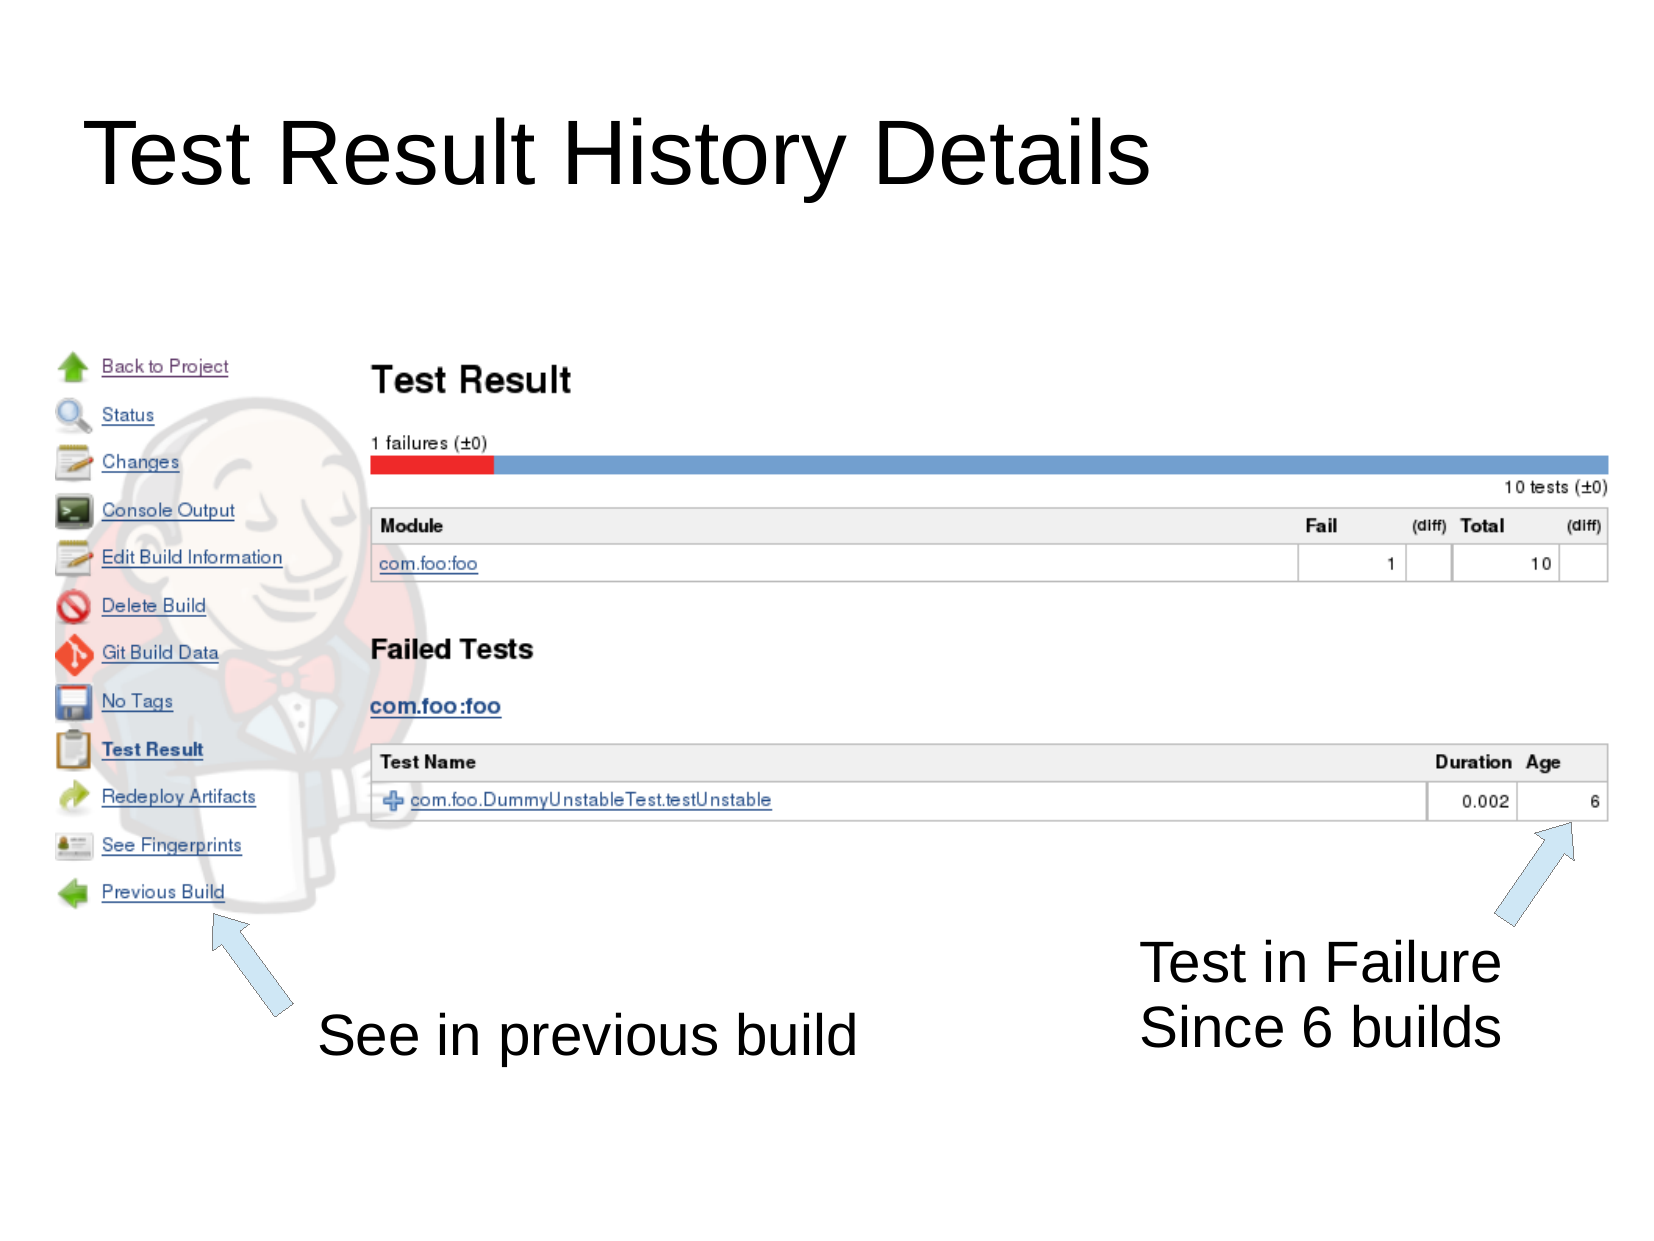

# Test Result History Details
Test in Failure
Since 6 builds
See in previous build